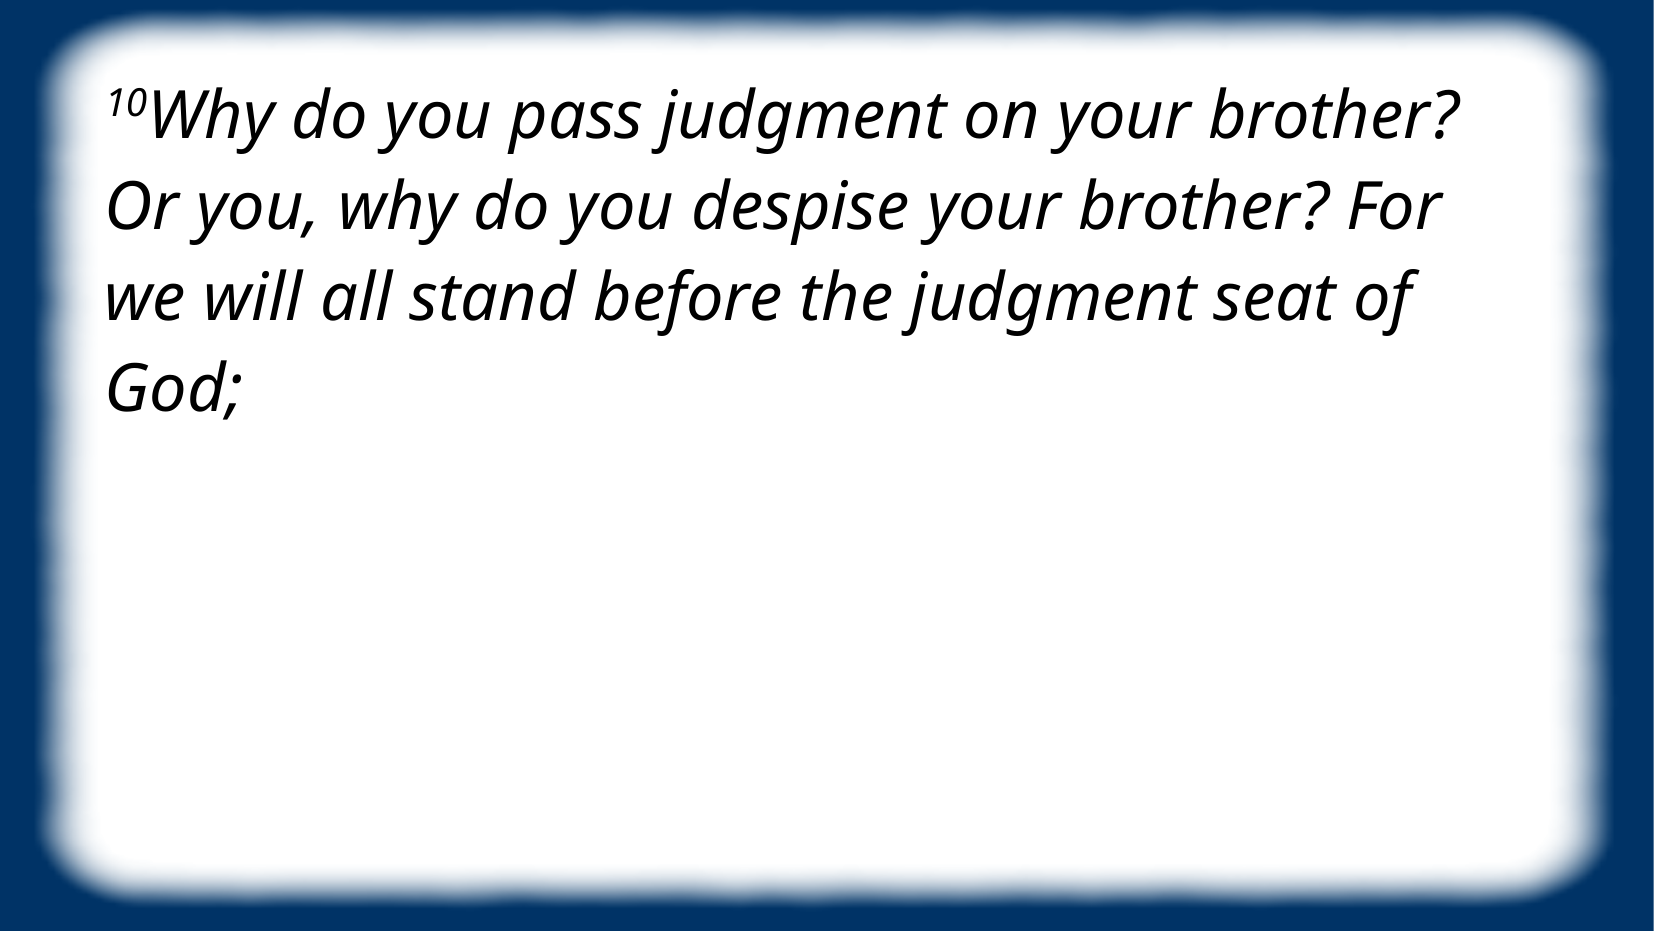

10Why do you pass judgment on your brother? Or you, why do you despise your brother? For we will all stand before the judgment seat of God;